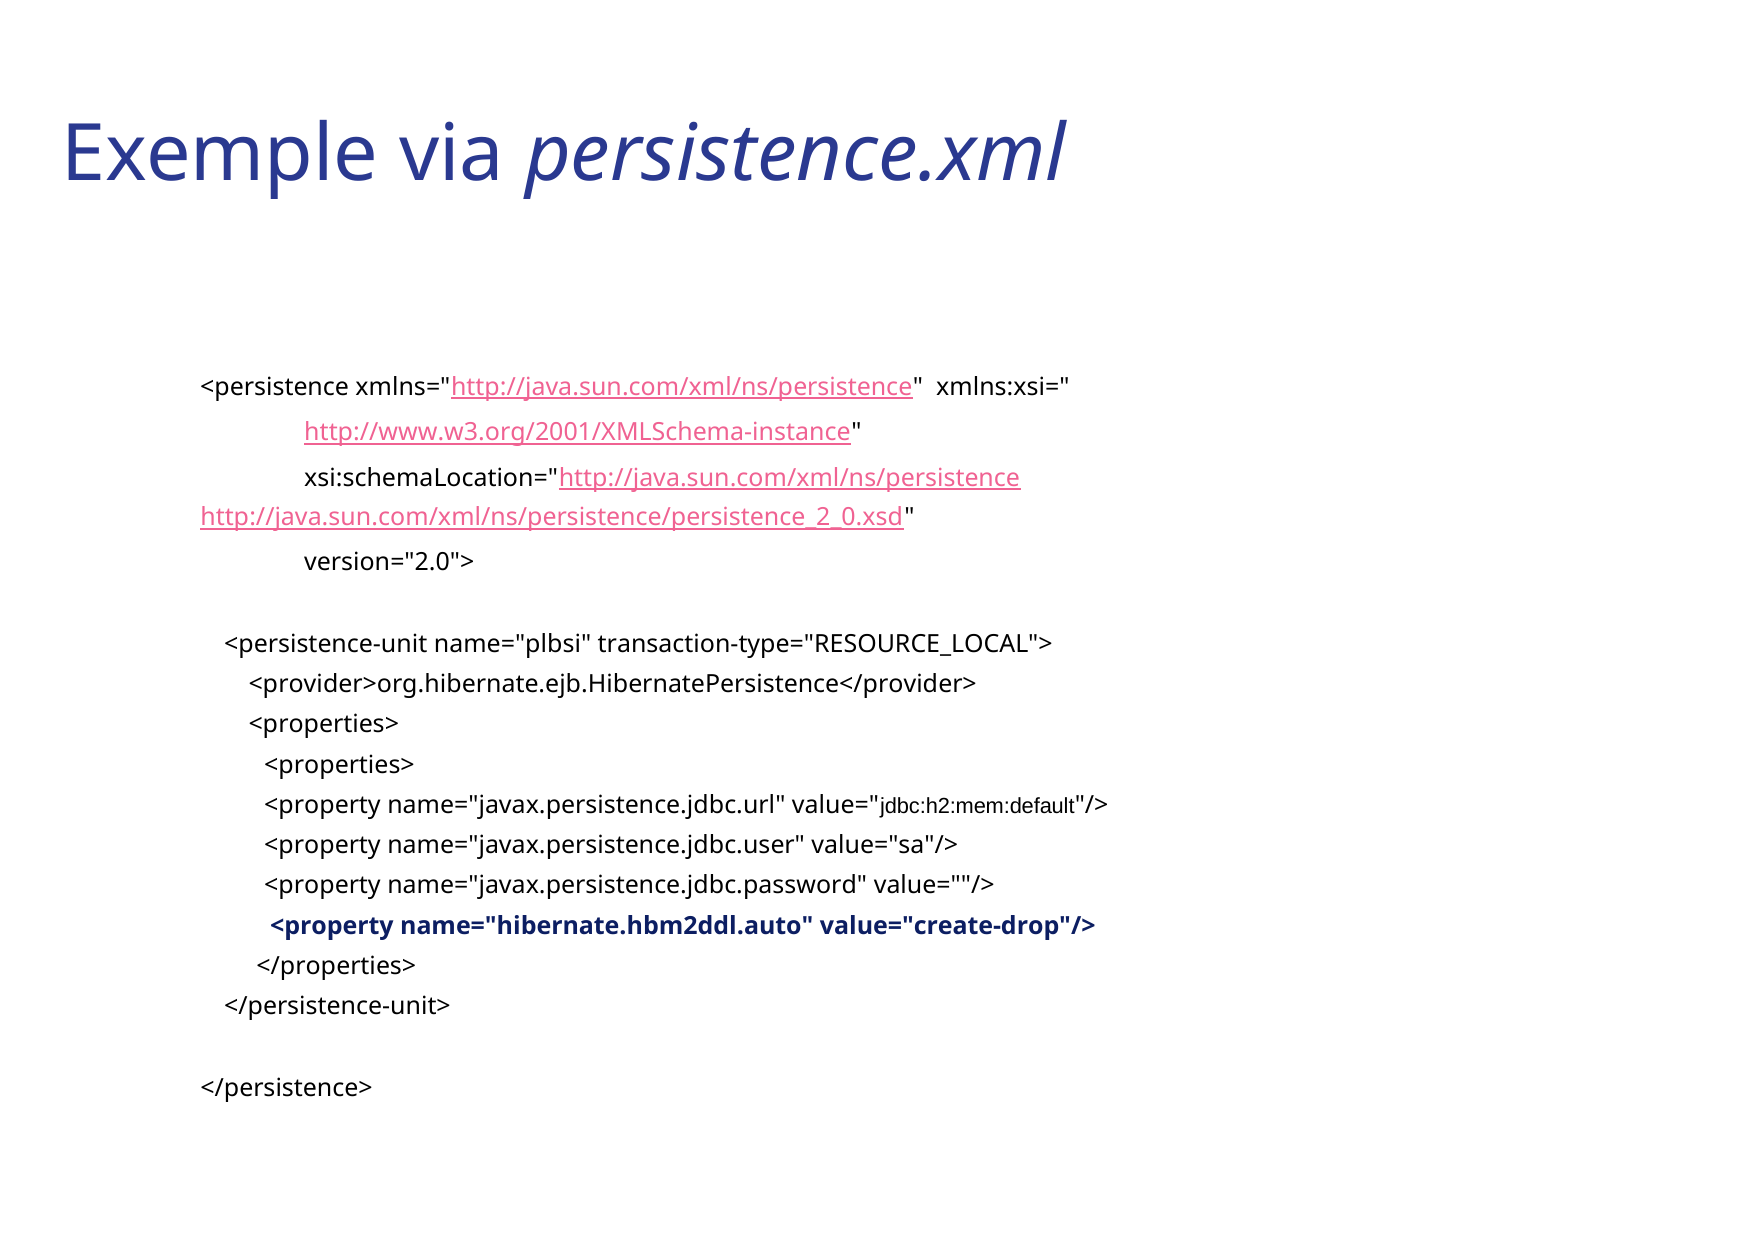

# Exemple via persistence.xml
<persistence xmlns="http://java.sun.com/xml/ns/persistence" xmlns:xsi="http://www.w3.org/2001/XMLSchema-instance" xsi:schemaLocation="http://java.sun.com/xml/ns/persistence
http://java.sun.com/xml/ns/persistence/persistence_2_0.xsd"
version="2.0">
<persistence-unit name="plbsi" transaction-type="RESOURCE_LOCAL">
<provider>org.hibernate.ejb.HibernatePersistence</provider>
<properties>
<properties>
<property name="javax.persistence.jdbc.url" value="jdbc:h2:mem:default"/>
<property name="javax.persistence.jdbc.user" value="sa"/>
<property name="javax.persistence.jdbc.password" value=""/>
<property name="hibernate.hbm2ddl.auto" value="create-drop"/>
</properties>
</persistence-unit>
</persistence>